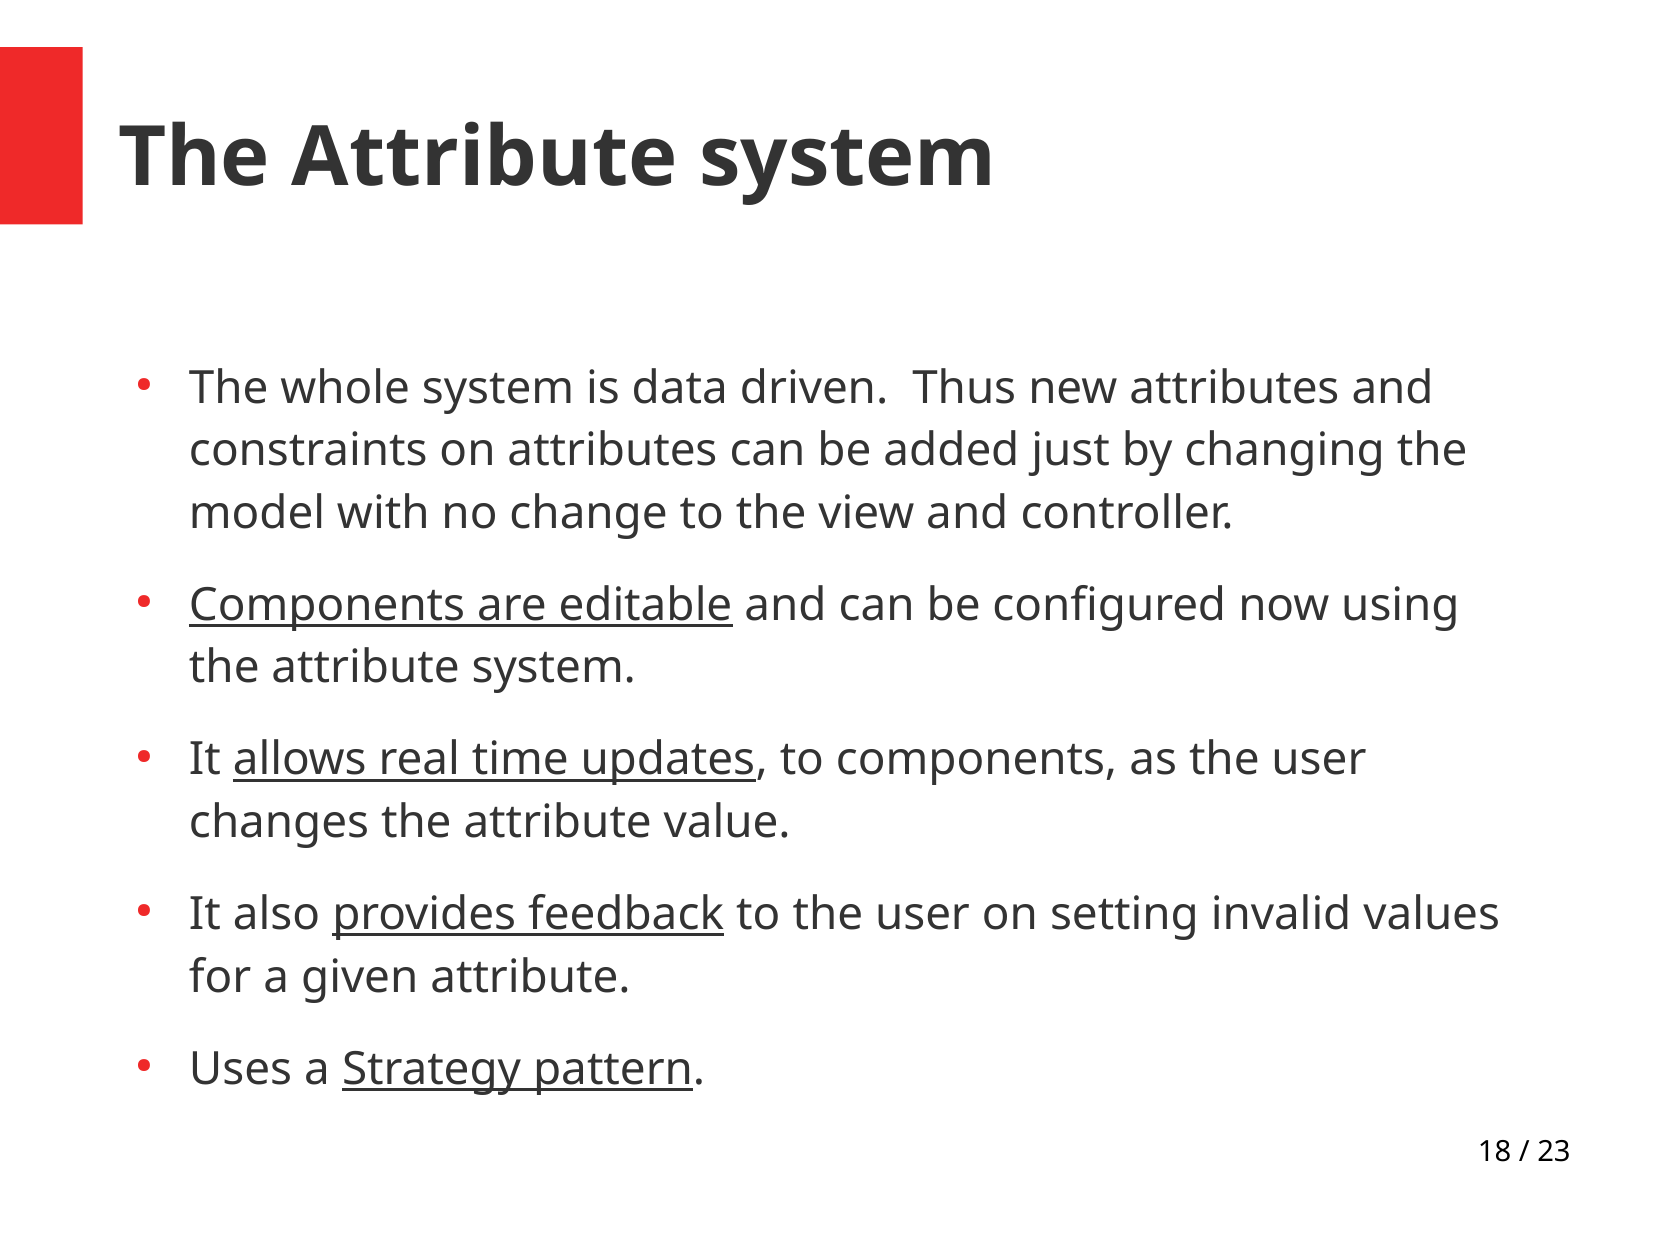

# The Attribute system
The whole system is data driven. Thus new attributes and constraints on attributes can be added just by changing the model with no change to the view and controller.
Components are editable and can be configured now using the attribute system.
It allows real time updates, to components, as the user changes the attribute value.
It also provides feedback to the user on setting invalid values for a given attribute.
Uses a Strategy pattern.
18